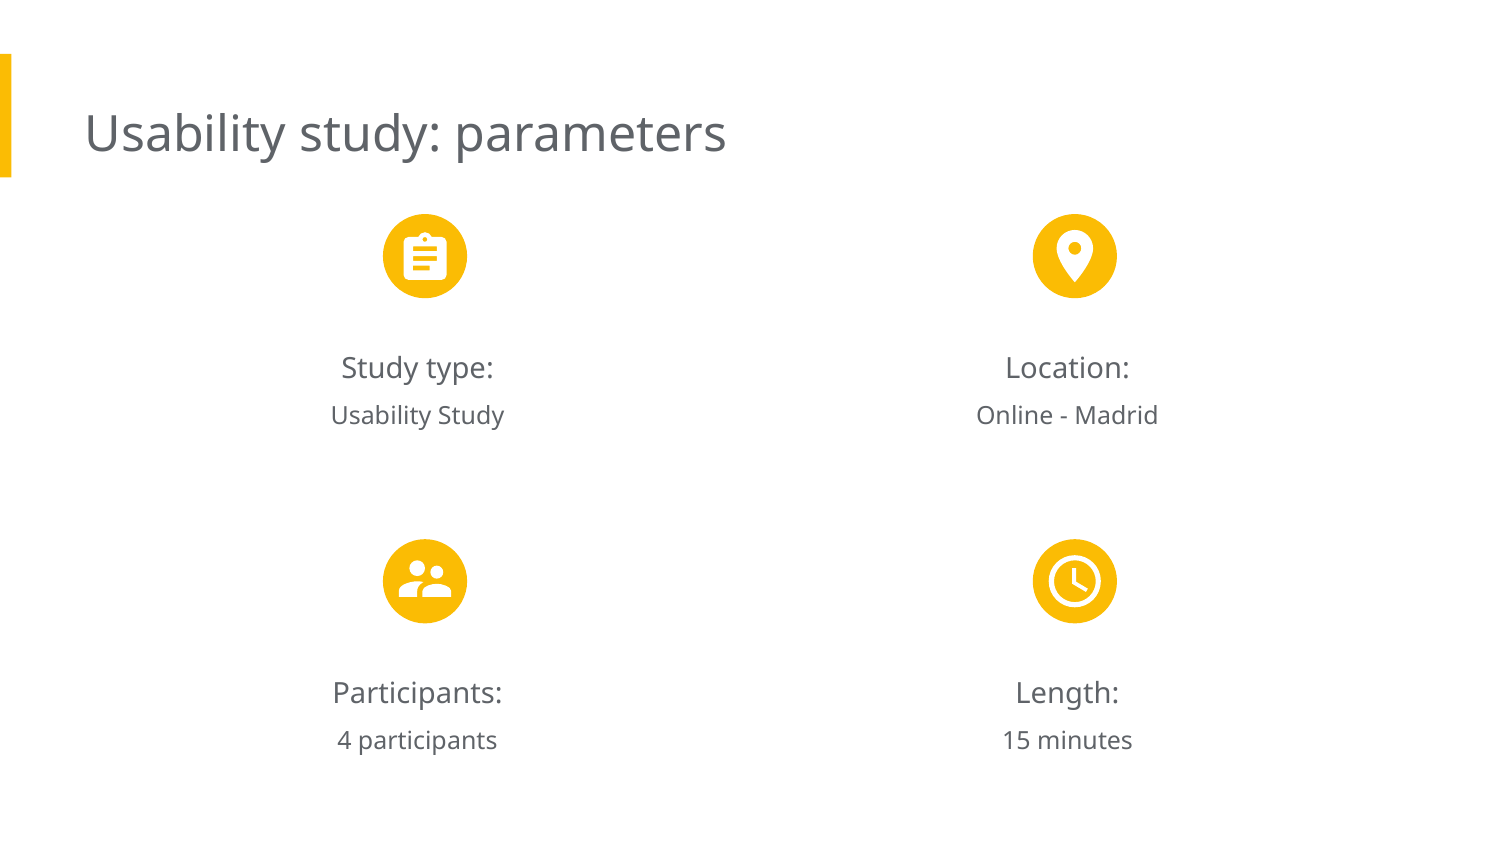

Usability study: parameters
Study type:
Usability Study
Location:
Online - Madrid
Participants:
4 participants
Length:
15 minutes